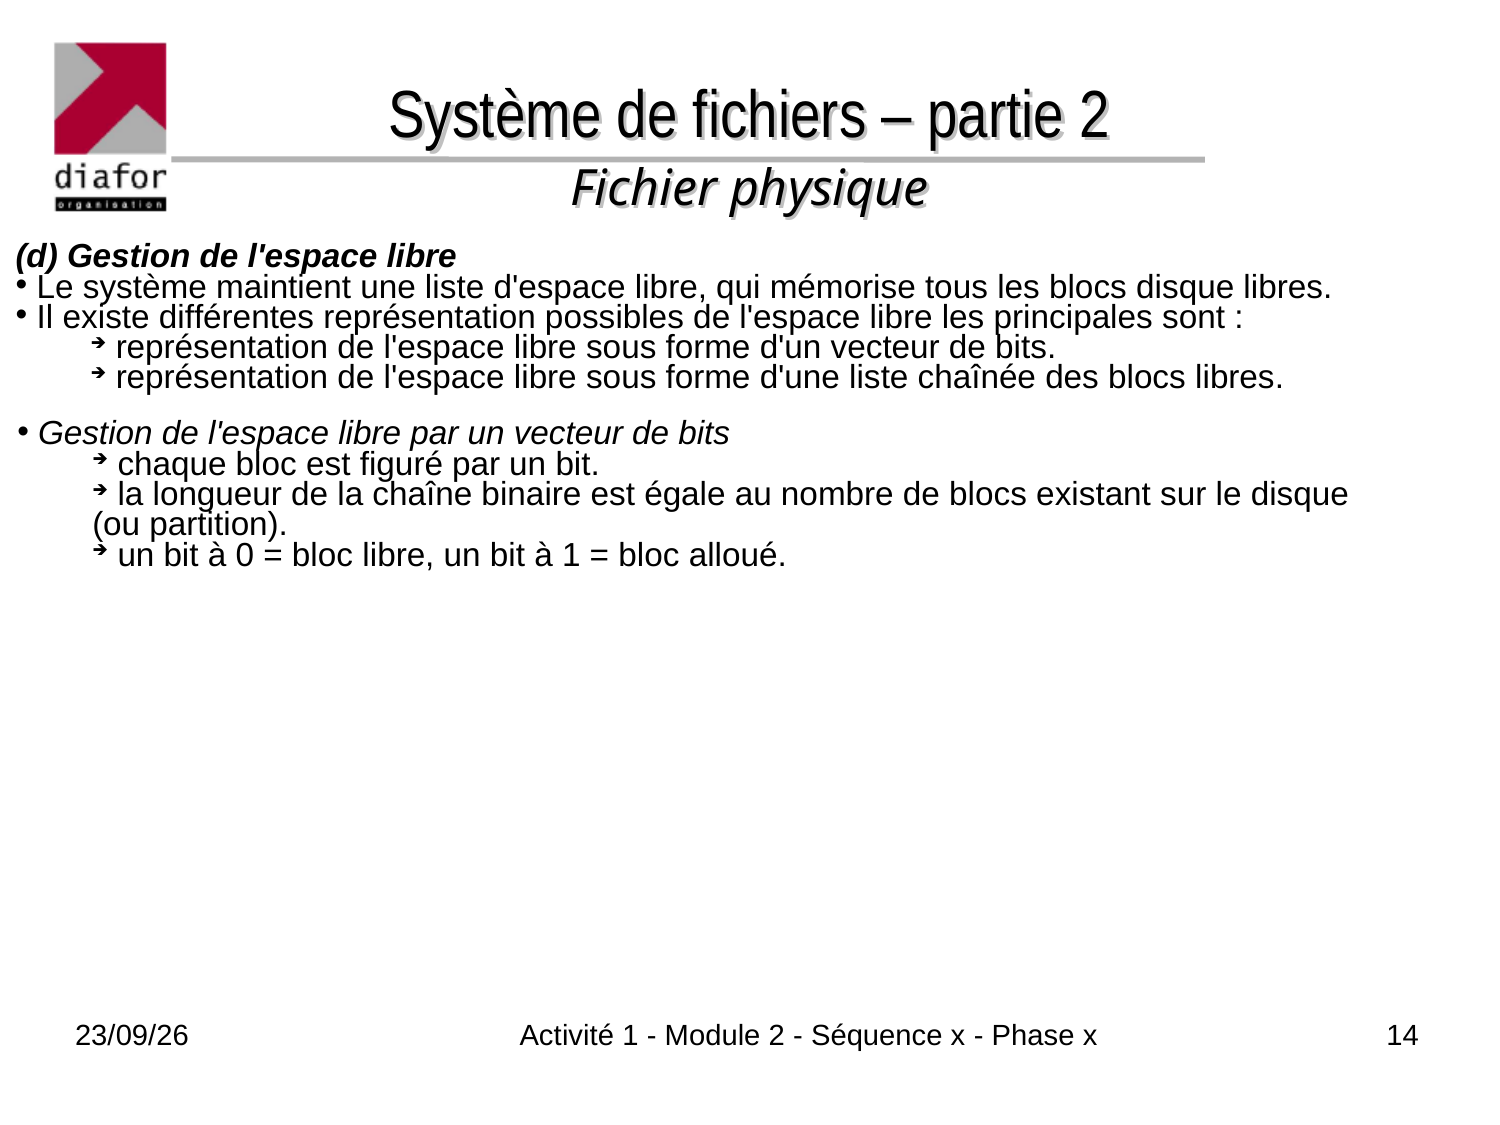

# Système de fichiers – partie 2 Fichier physique
(d) Gestion de l'espace libre
 Le système maintient une liste d'espace libre, qui mémorise tous les blocs disque libres.
 Il existe différentes représentation possibles de l'espace libre les principales sont :
 représentation de l'espace libre sous forme d'un vecteur de bits.
 représentation de l'espace libre sous forme d'une liste chaînée des blocs libres.
 Gestion de l'espace libre par un vecteur de bits
 chaque bloc est figuré par un bit.
 la longueur de la chaîne binaire est égale au nombre de blocs existant sur le disque
(ou partition).
 un bit à 0 = bloc libre, un bit à 1 = bloc alloué.
Activité 1 - Module 2 - Séquence x - Phase x
14